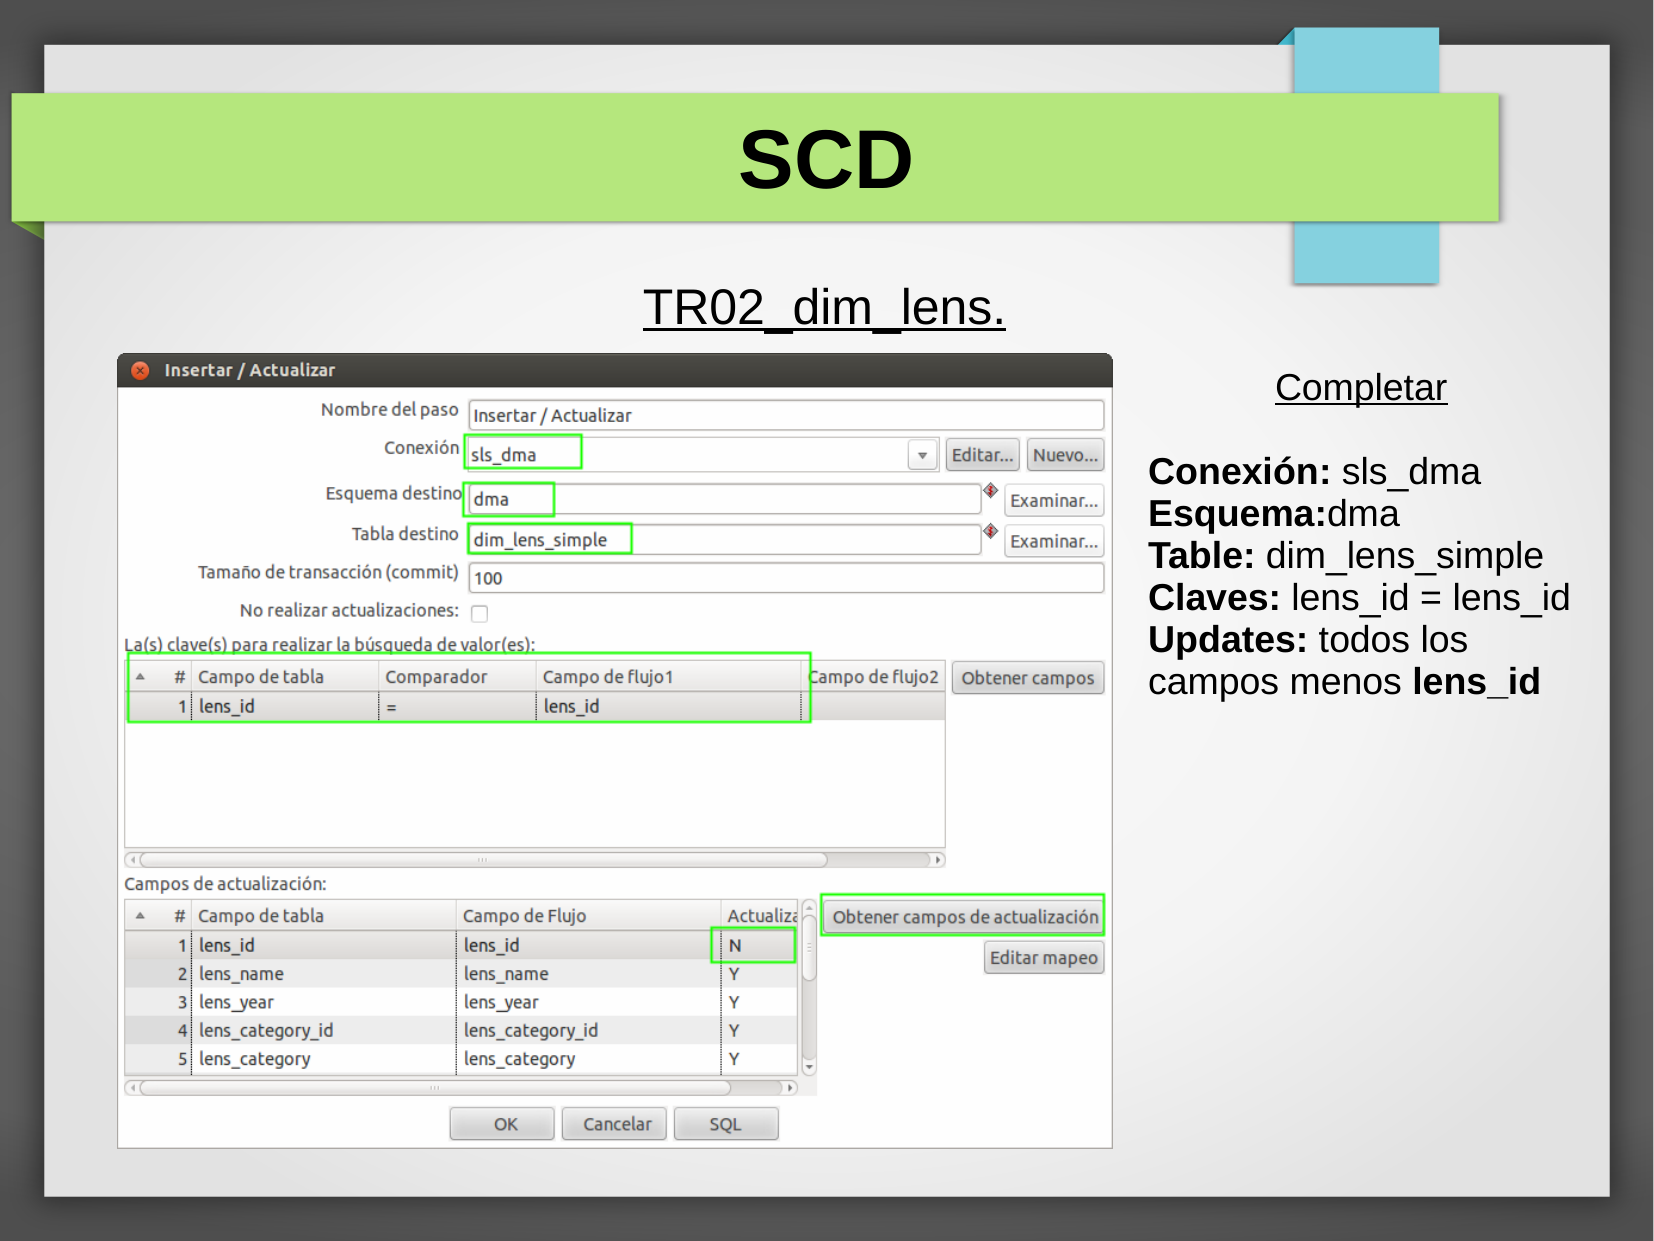

# SCD
TR02_dim_lens.
Completar
Conexión: sls_dma
Esquema:dma
Table: dim_lens_simple
Claves: lens_id = lens_id
Updates: todos los
campos menos lens_id